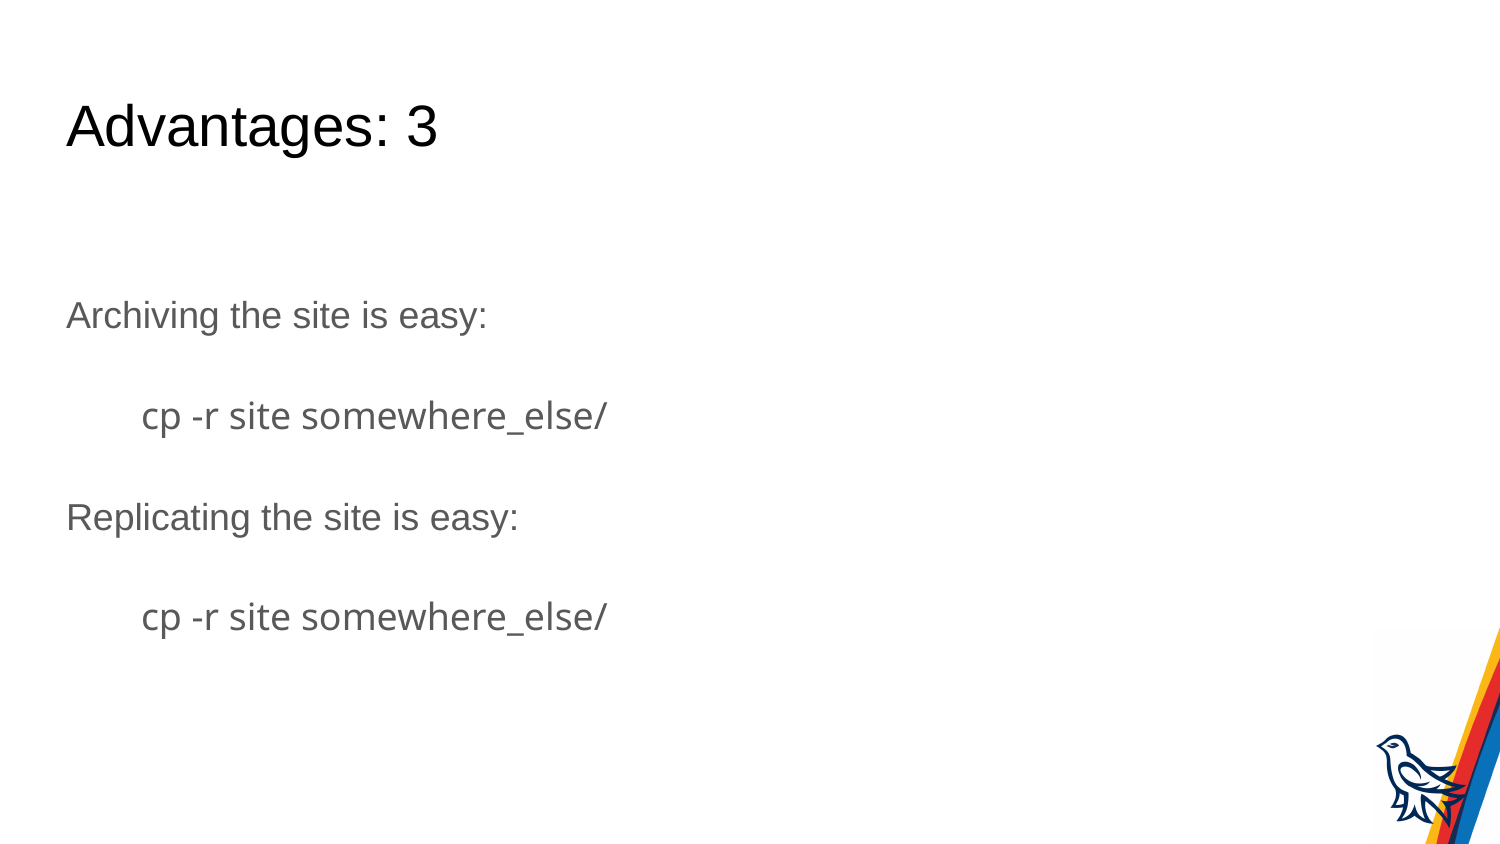

# Advantages: 3
Archiving the site is easy:
	cp -r site somewhere_else/
Replicating the site is easy:
	cp -r site somewhere_else/